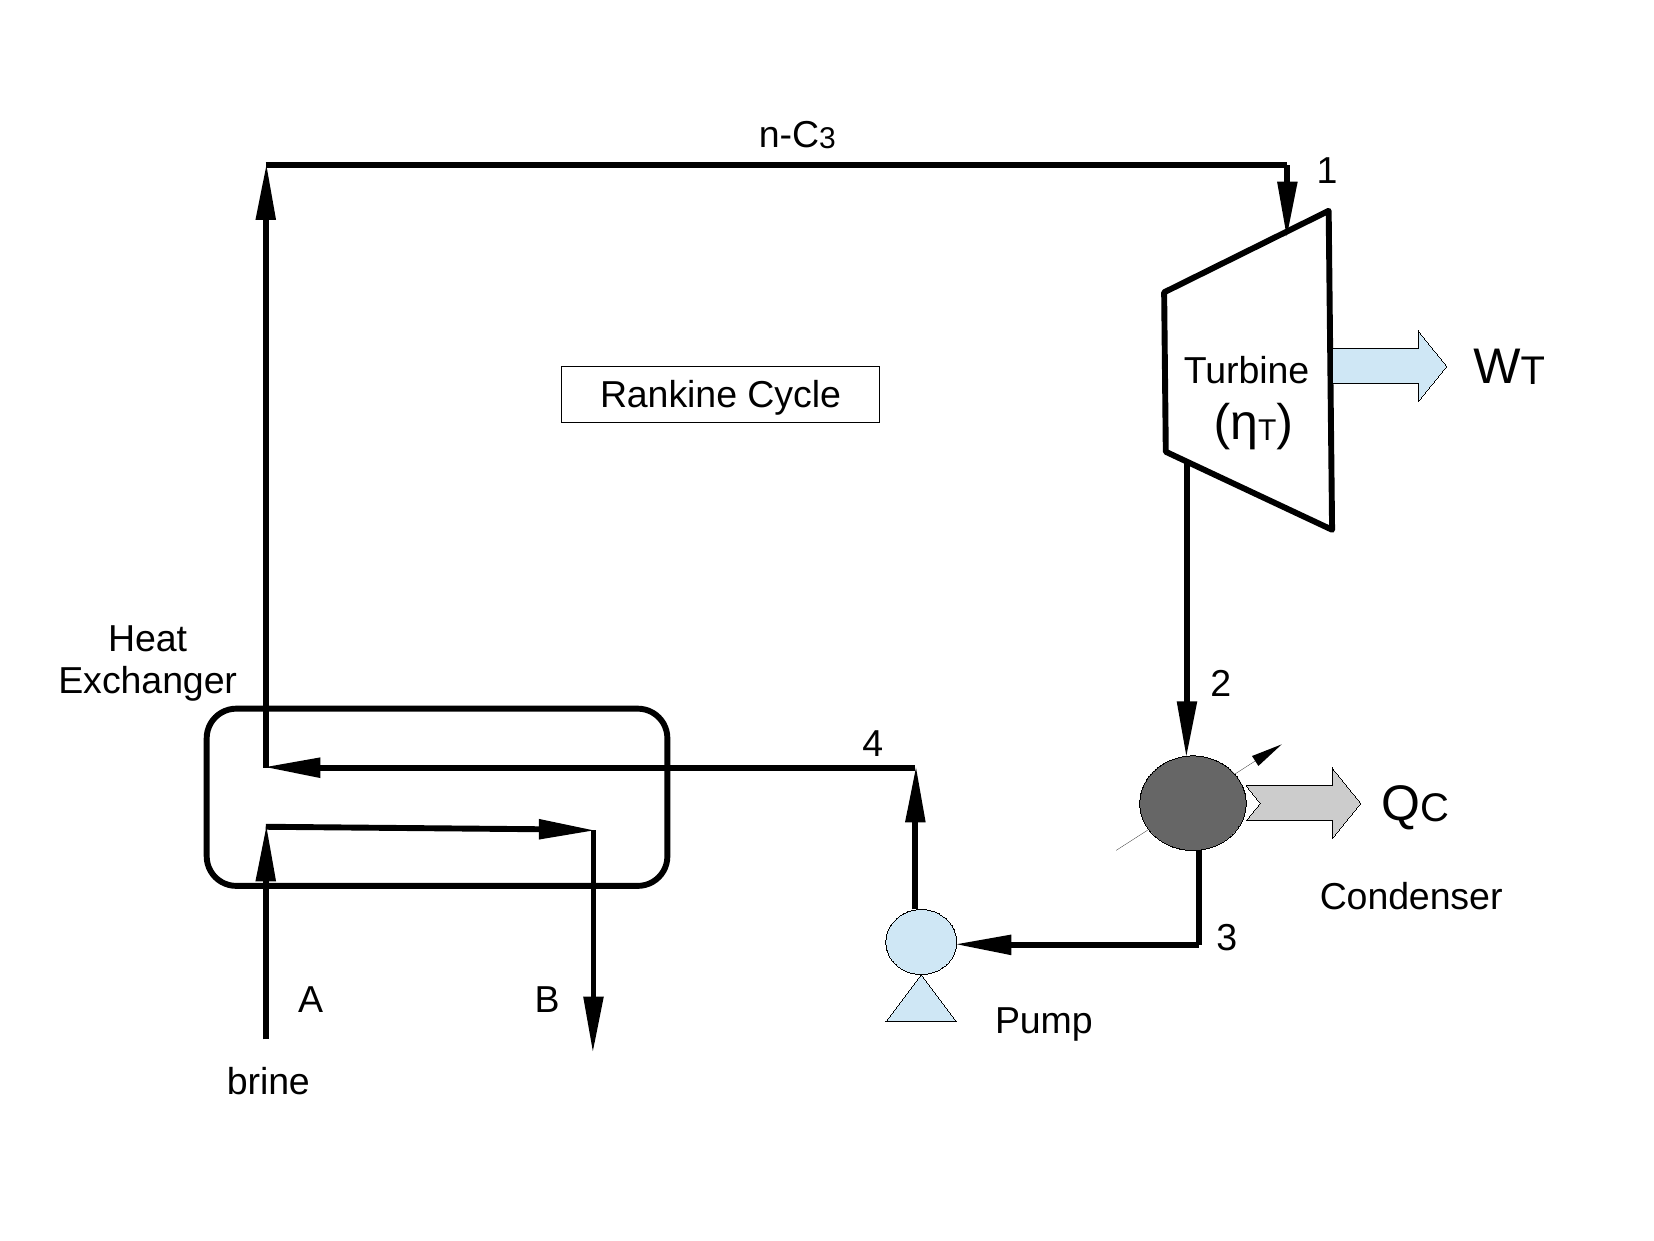

n-C3
1
WT
Turbine
Rankine Cycle
(ηT)
Heat Exchanger
2
4
QC
Condenser
3
A
B
Pump
brine